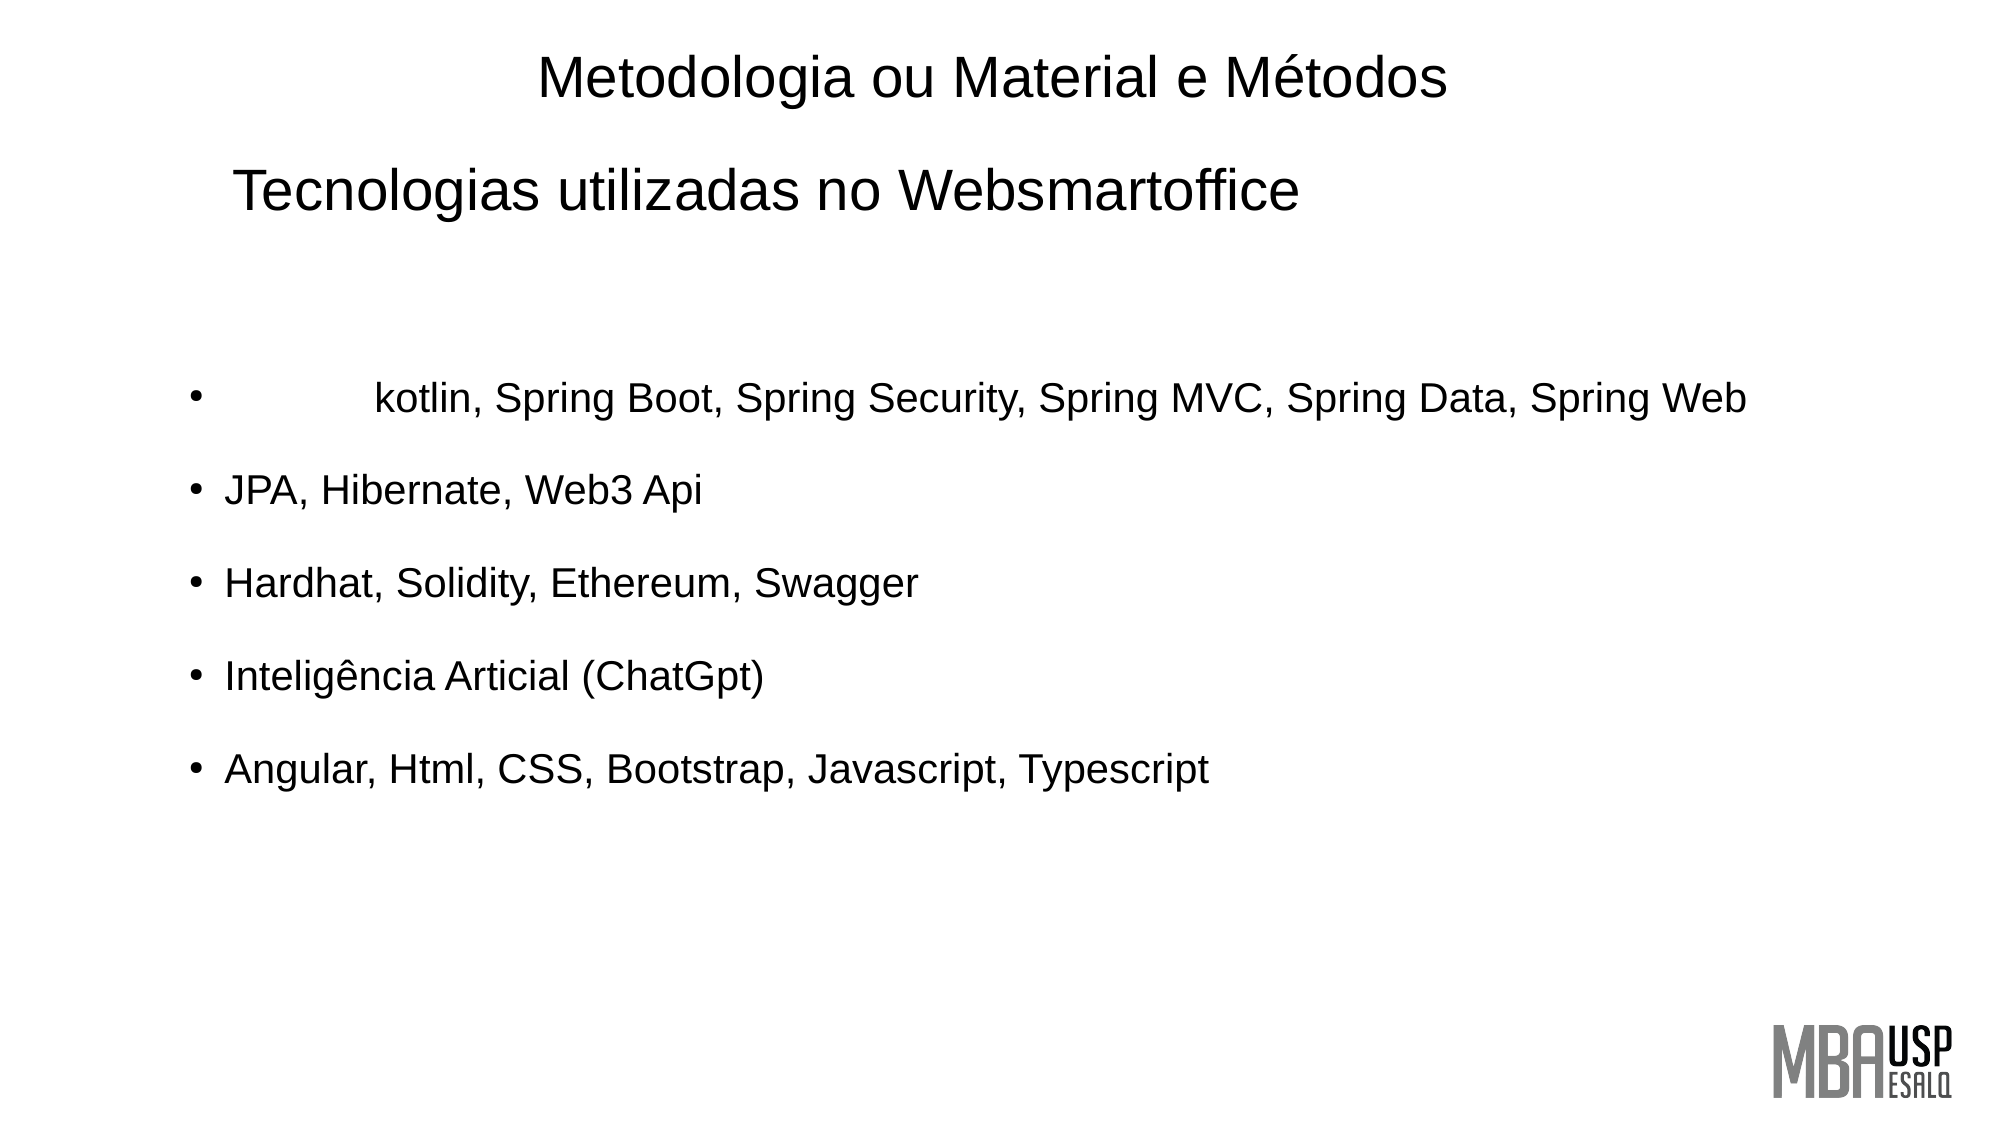

Metodologia ou Material e Métodos
	Tecnologias utilizadas no Websmartoffice
	kotlin, Spring Boot, Spring Security, Spring MVC, Spring Data, Spring Web
JPA, Hibernate, Web3 Api
Hardhat, Solidity, Ethereum, Swagger
Inteligência Articial (ChatGpt)
Angular, Html, CSS, Bootstrap, Javascript, Typescript